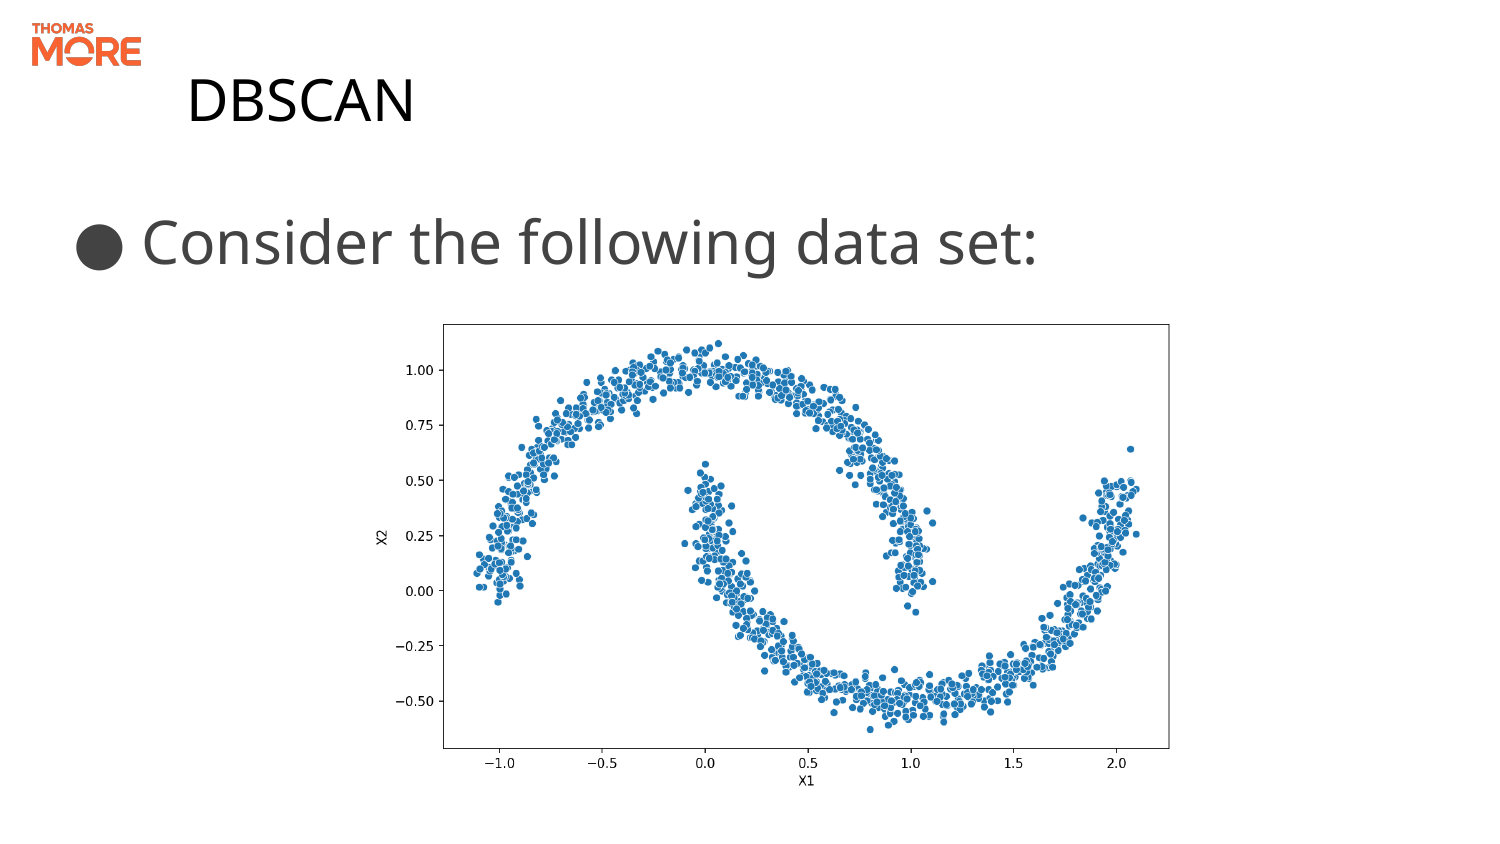

# DBSCAN
Consider the following data set: